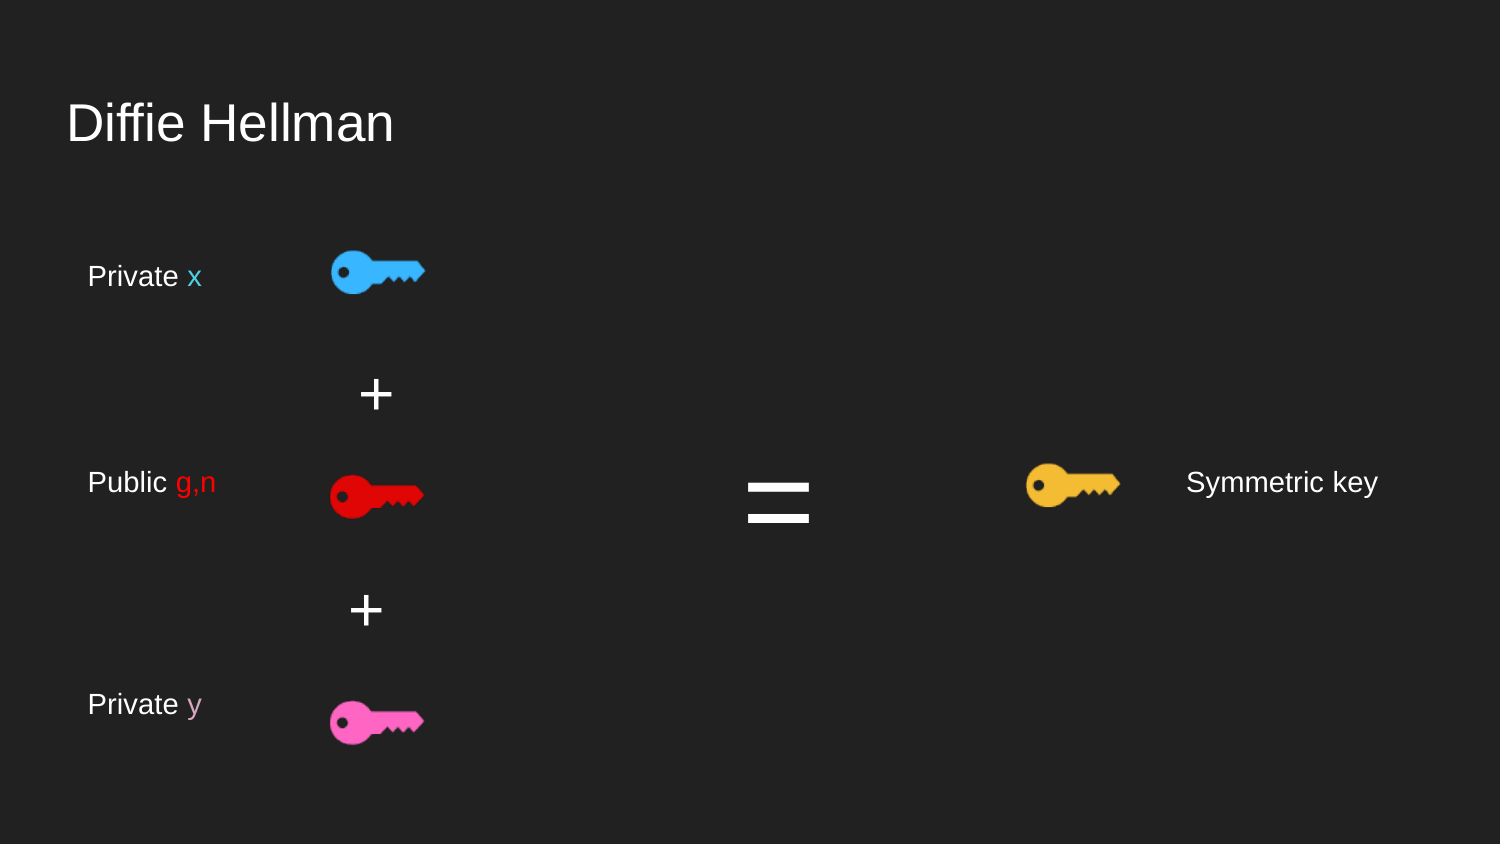

# Diffie Hellman
Private x
+
=
Public g,n
Symmetric key
+
Private y